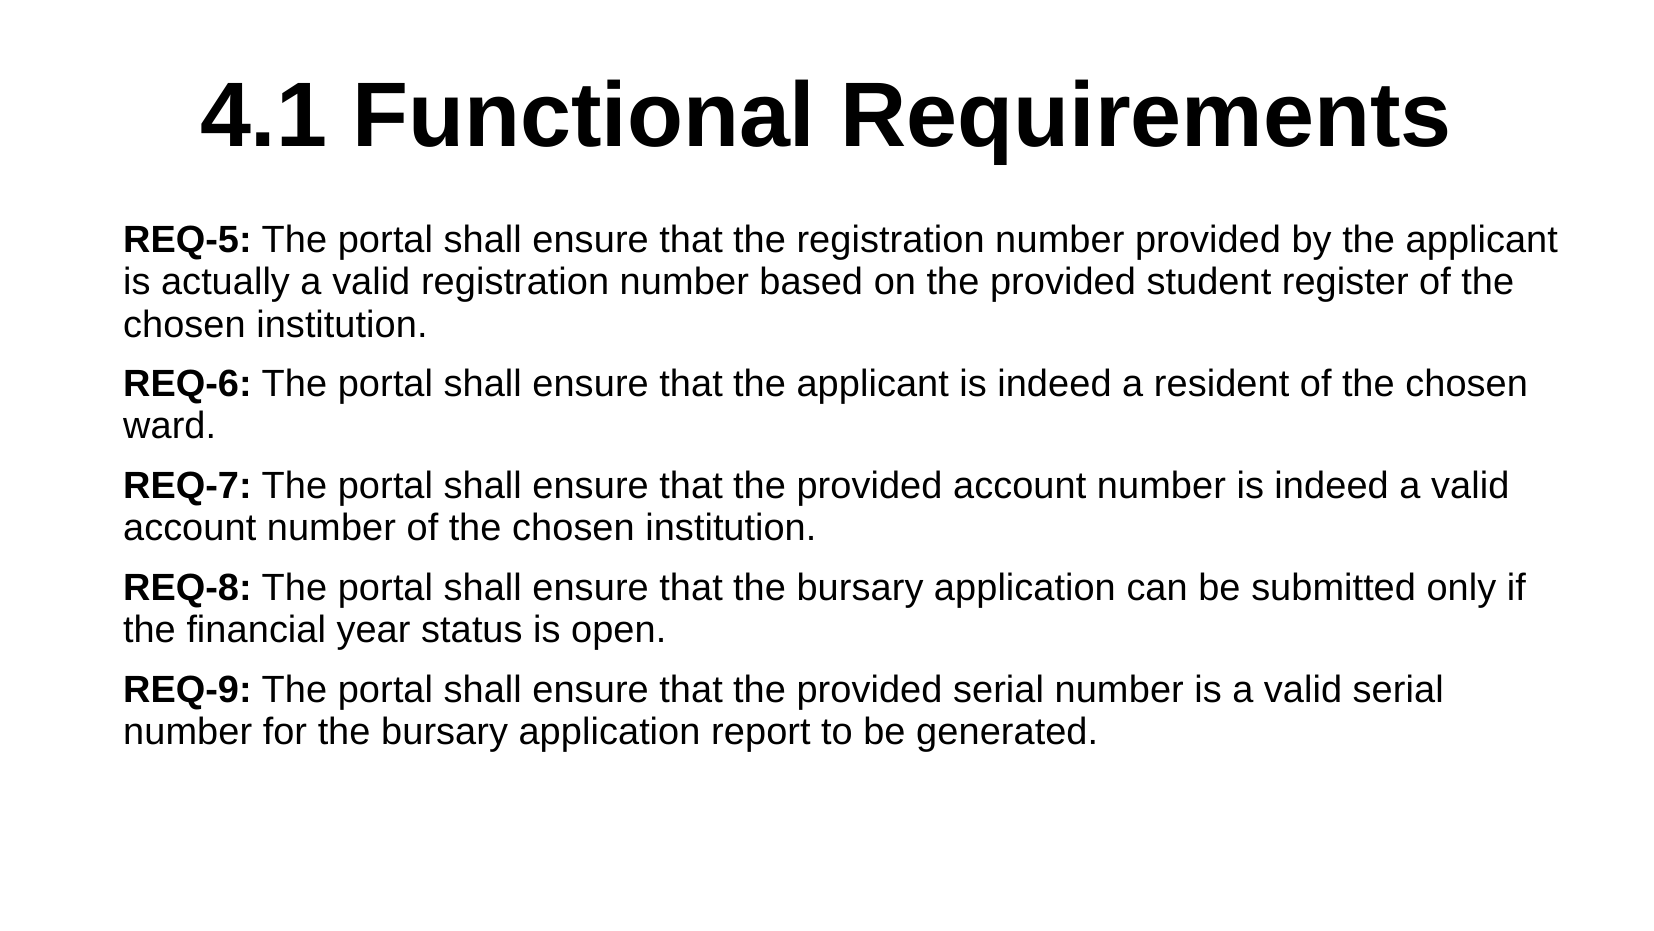

# 4.1 Functional Requirements
REQ-5: The portal shall ensure that the registration number provided by the applicant is actually a valid registration number based on the provided student register of the chosen institution.
REQ-6: The portal shall ensure that the applicant is indeed a resident of the chosen ward.
REQ-7: The portal shall ensure that the provided account number is indeed a valid account number of the chosen institution.
REQ-8: The portal shall ensure that the bursary application can be submitted only if the financial year status is open.
REQ-9: The portal shall ensure that the provided serial number is a valid serial number for the bursary application report to be generated.